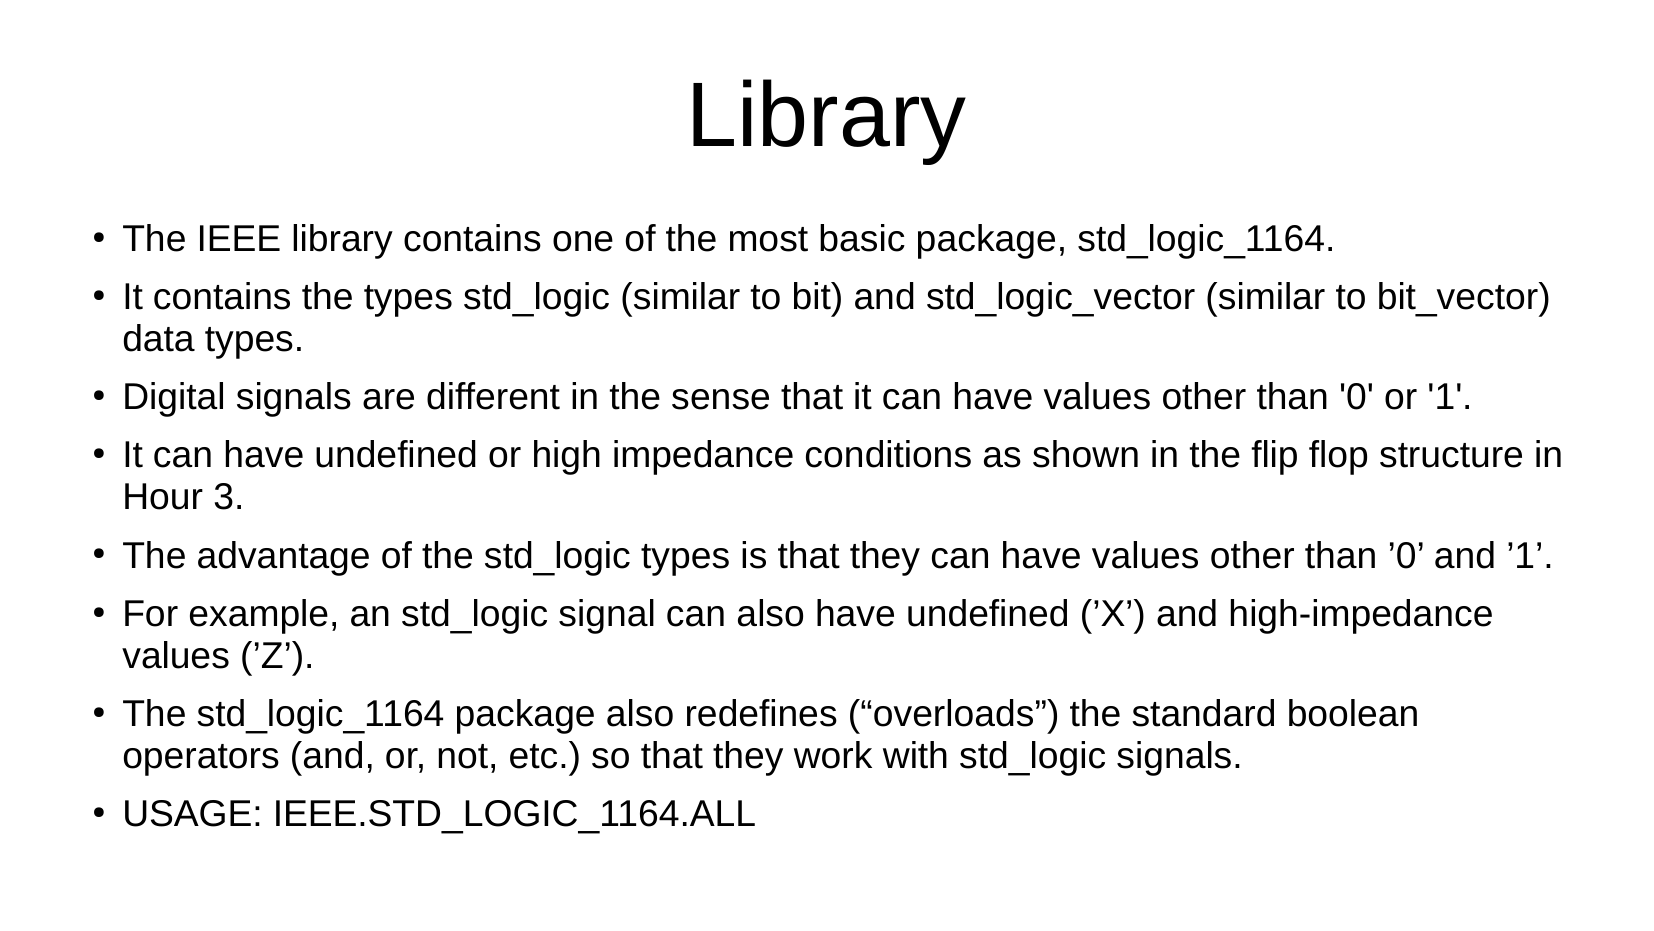

# Library
The IEEE library contains one of the most basic package, std_logic_1164.
It contains the types std_logic (similar to bit) and std_logic_vector (similar to bit_vector) data types.
Digital signals are different in the sense that it can have values other than '0' or '1'.
It can have undefined or high impedance conditions as shown in the flip flop structure in Hour 3.
The advantage of the std_logic types is that they can have values other than ’0’ and ’1’.
For example, an std_logic signal can also have undefined (’X’) and high-impedance values (’Z’).
The std_logic_1164 package also redefines (“overloads”) the standard boolean operators (and, or, not, etc.) so that they work with std_logic signals.
USAGE: IEEE.STD_LOGIC_1164.ALL